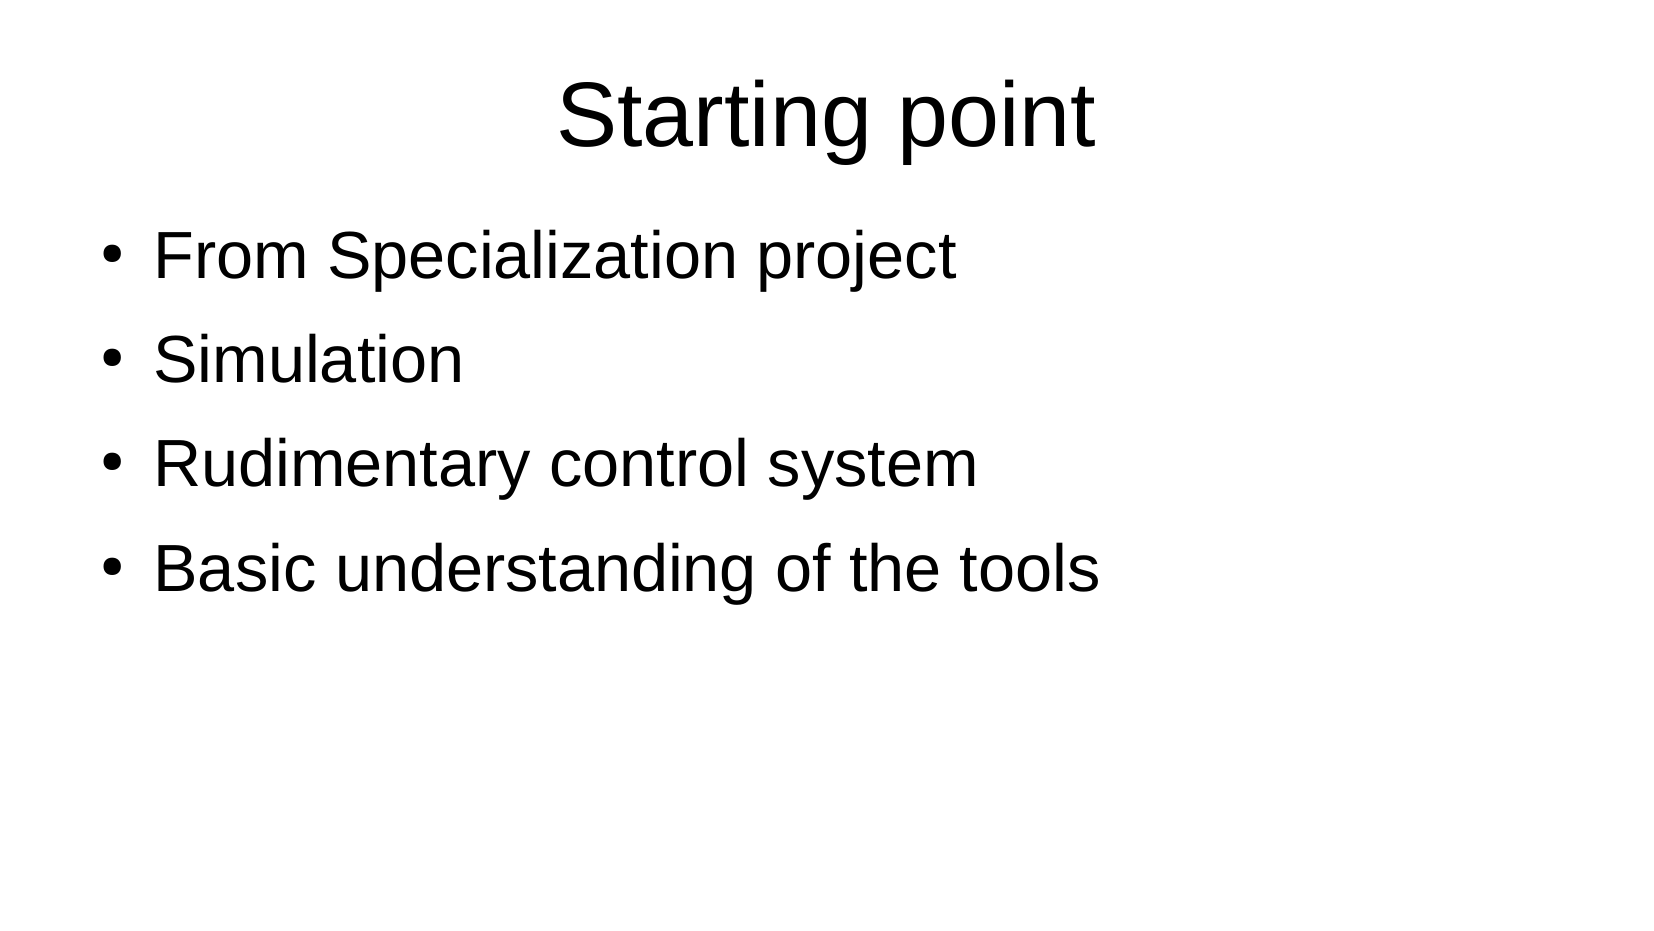

# Starting point
From Specialization project
Simulation
Rudimentary control system
Basic understanding of the tools